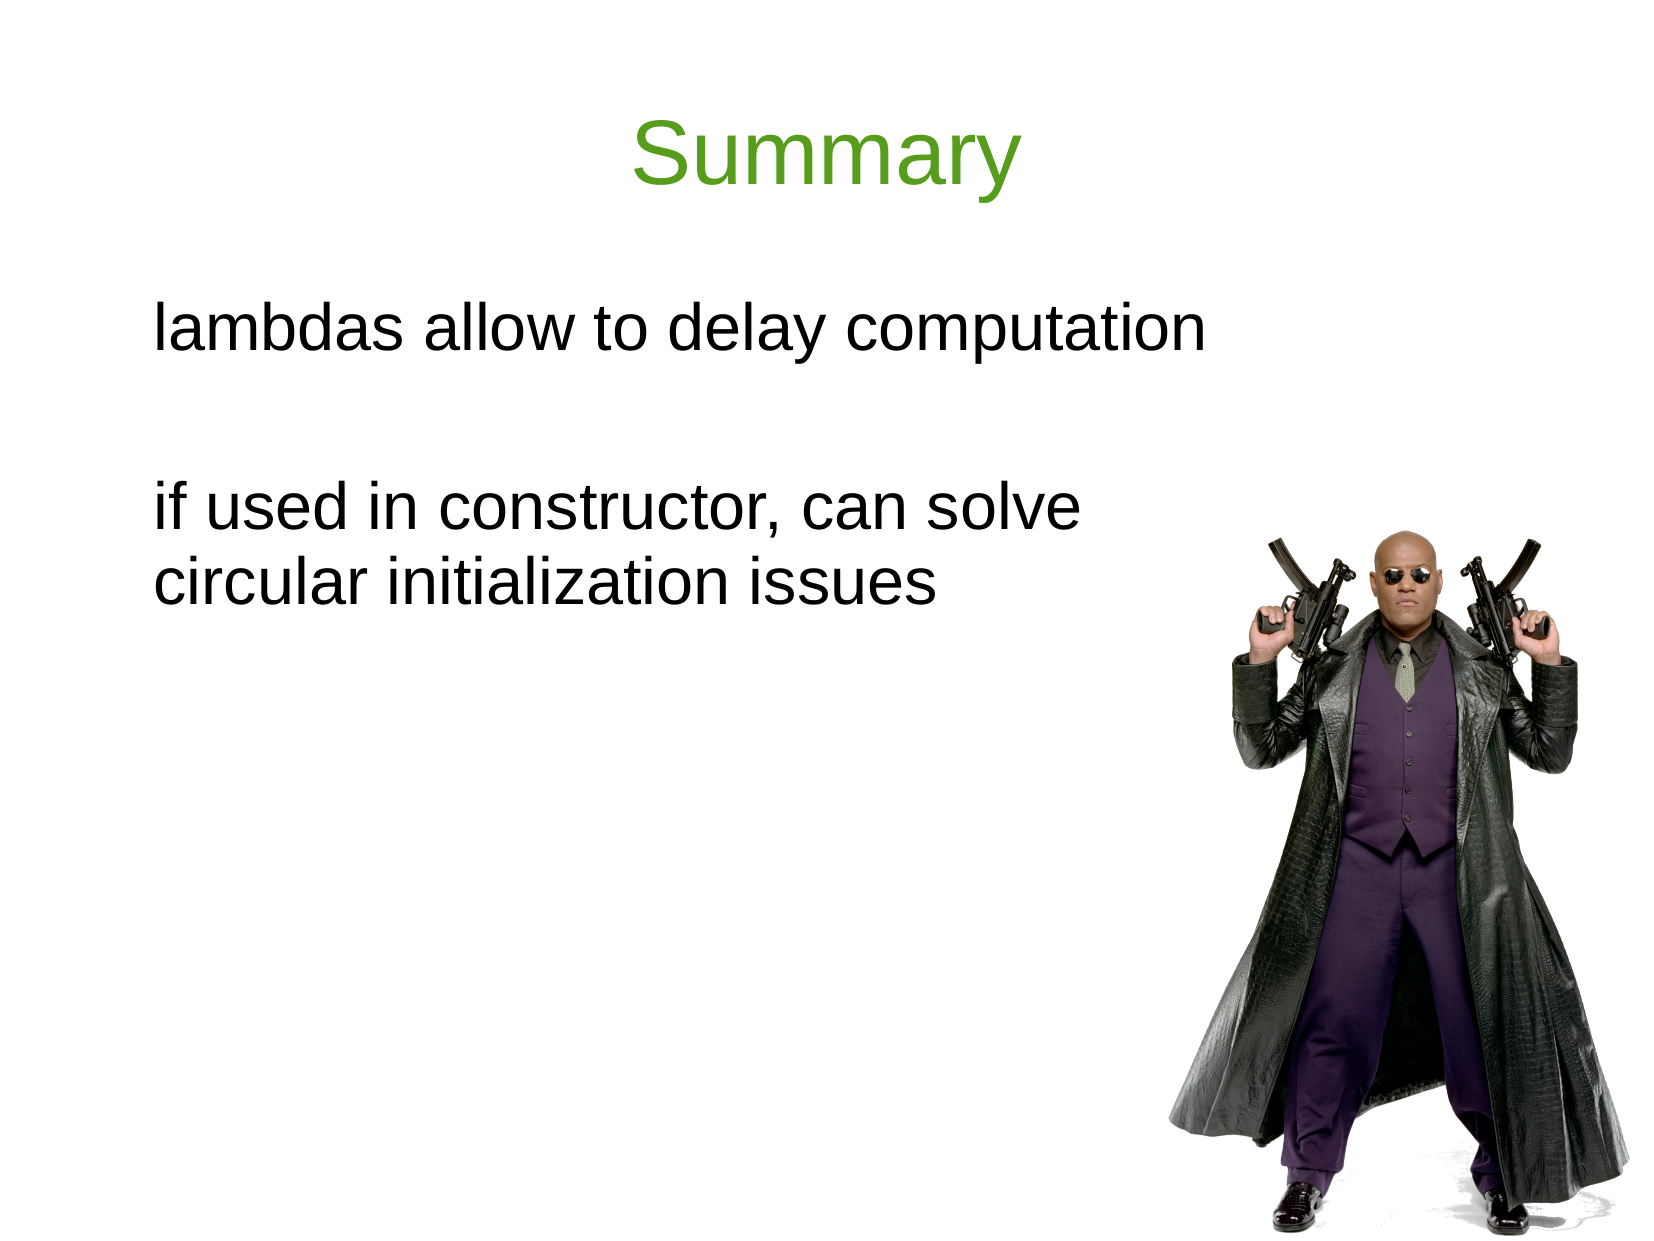

# Summary
lambdas allow to delay computation
if used in constructor, can solve
circular initialization issues